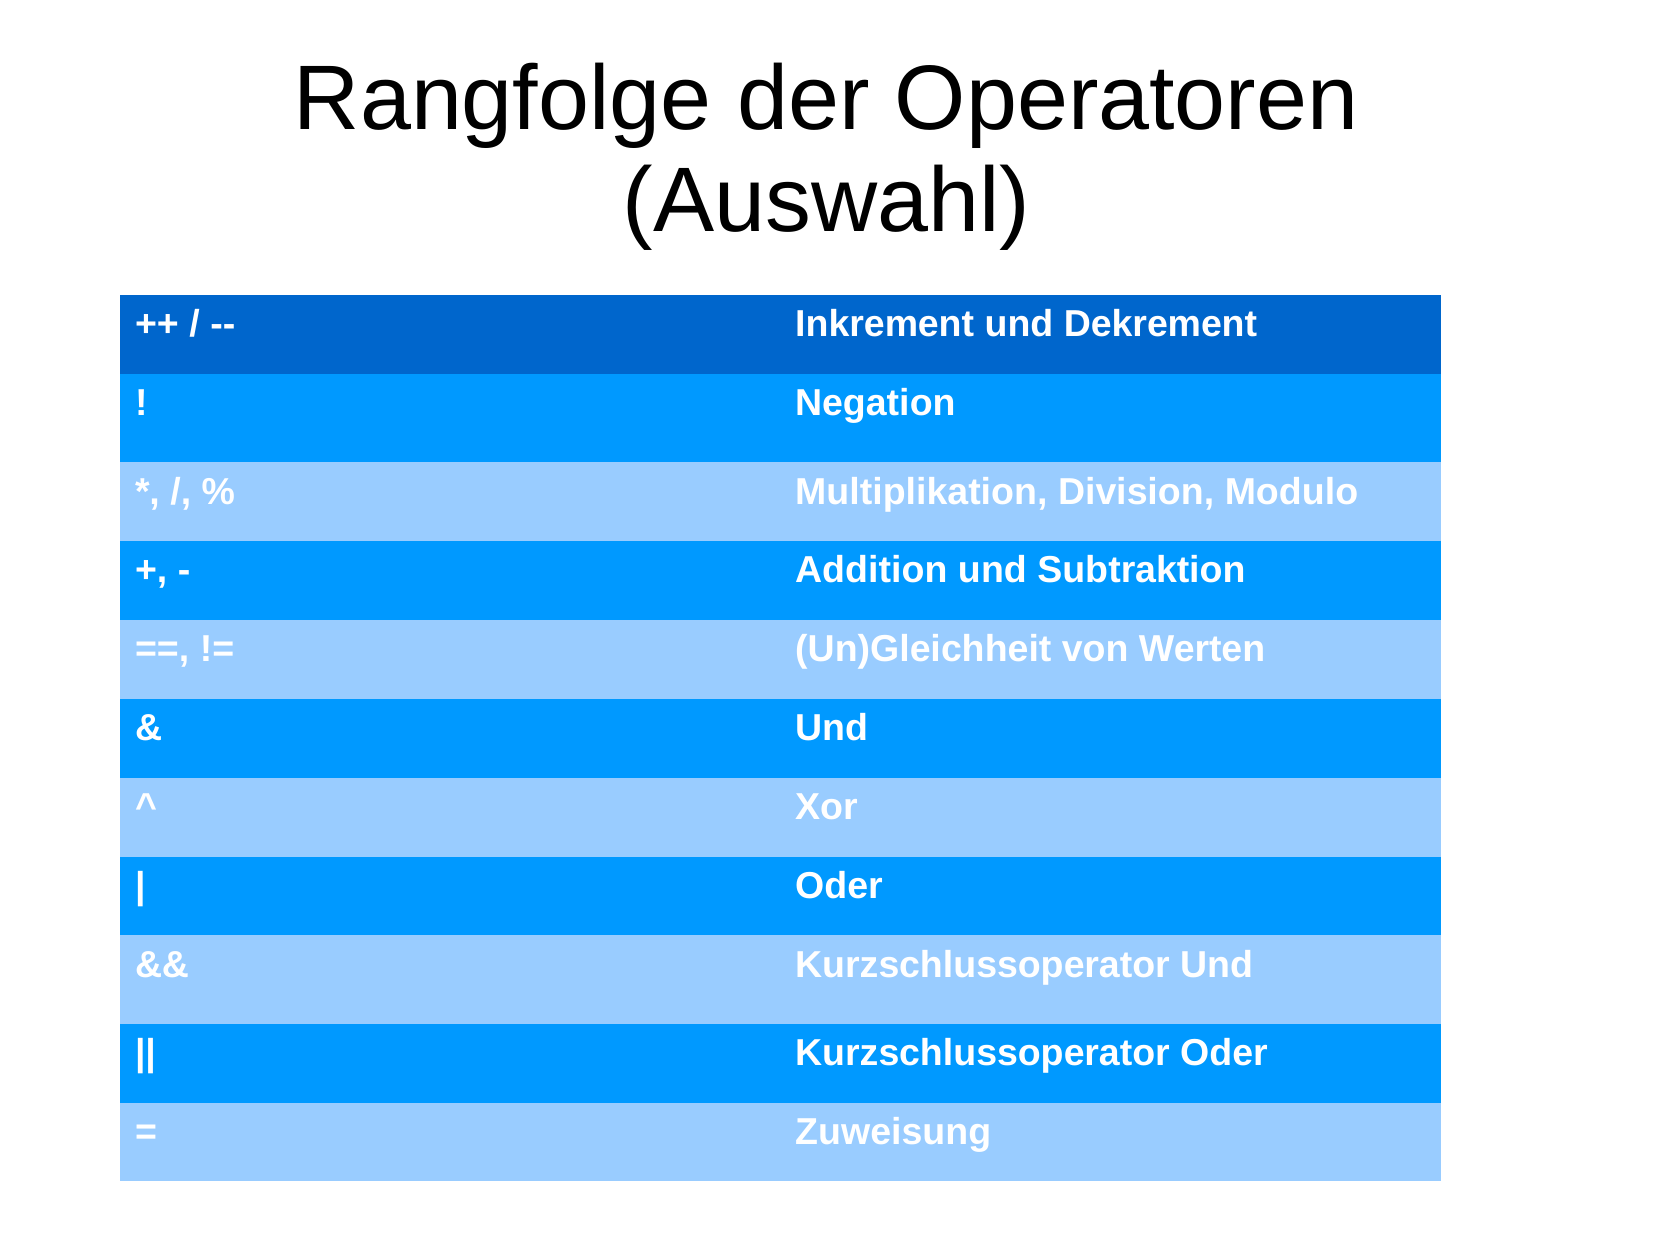

# Rangfolge der Operatoren (Auswahl)
| ++ / -- | Inkrement und Dekrement |
| --- | --- |
| ! | Negation |
| \*, /, % | Multiplikation, Division, Modulo |
| +, - | Addition und Subtraktion |
| ==, != | (Un)Gleichheit von Werten |
| & | Und |
| ^ | Xor |
| | | Oder |
| && | Kurzschlussoperator Und |
| || | Kurzschlussoperator Oder |
| = | Zuweisung |